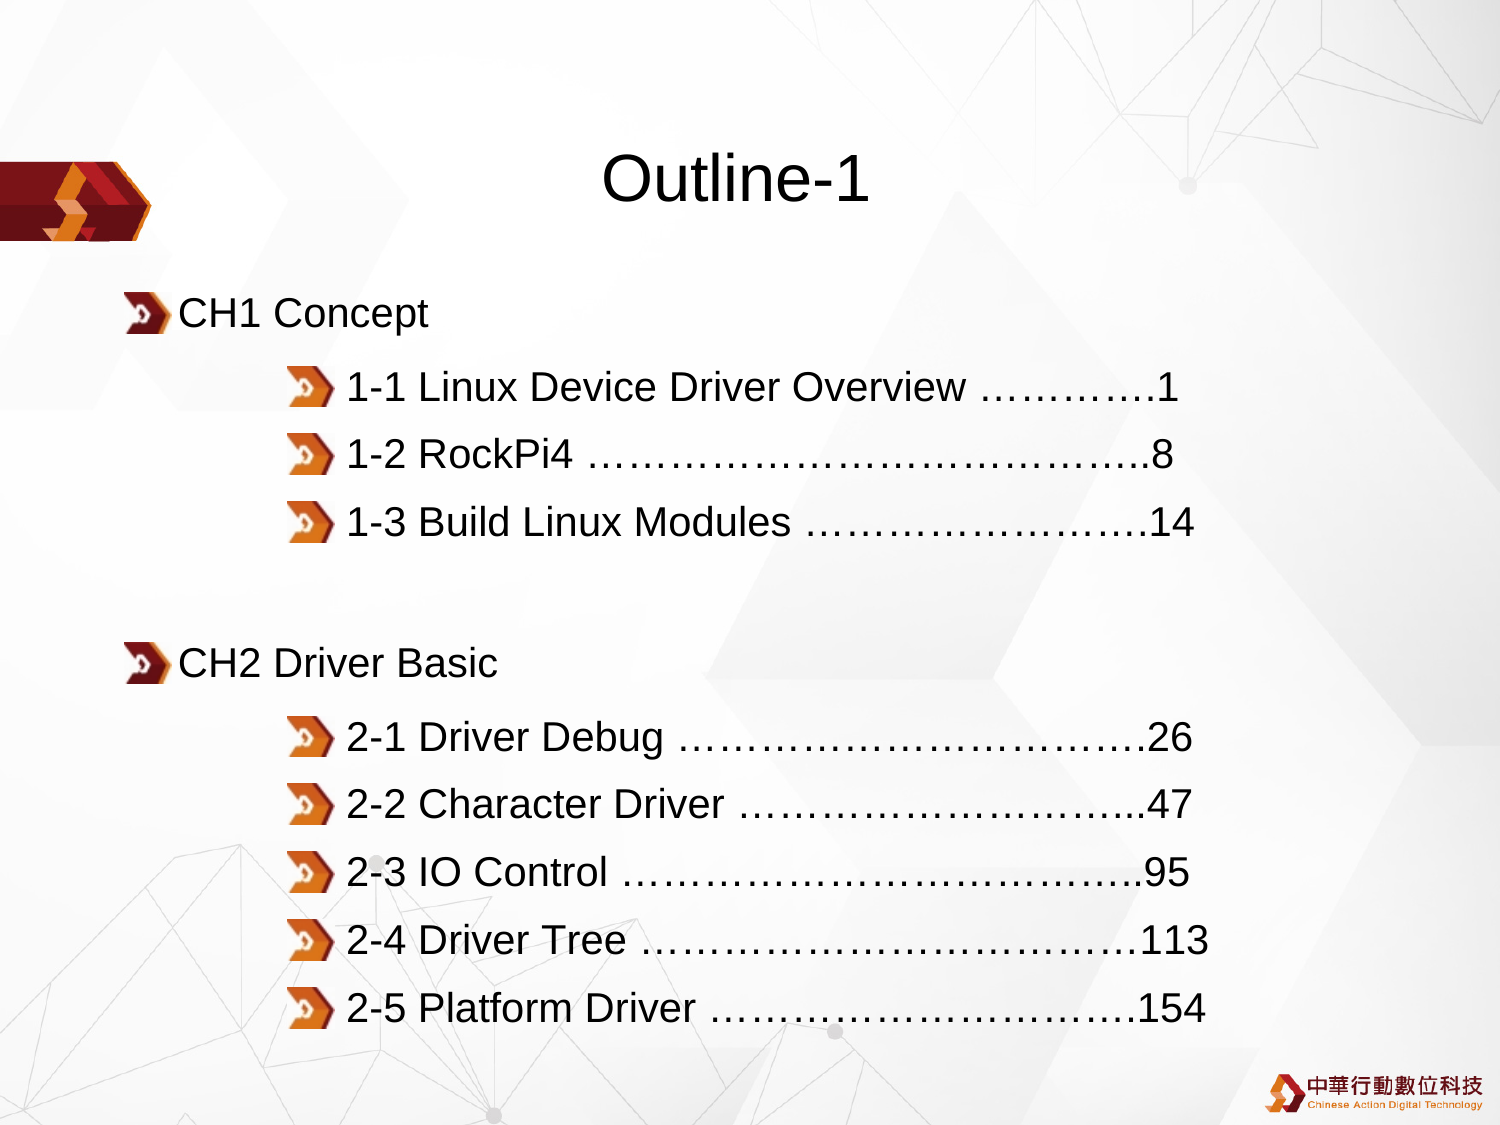

# Outline-1
CH1 Concept
 1-1 Linux Device Driver Overview ………….1
 1-2 RockPi4 …………………………………..8
 1-3 Build Linux Modules …………………….14
CH2 Driver Basic
 2-1 Driver Debug …………………………….26
 2-2 Character Driver ………………………...47
 2-3 IO Control ………………………………..95
 2-4 Driver Tree ………………………………113
 2-5 Platform Driver ………………………….154